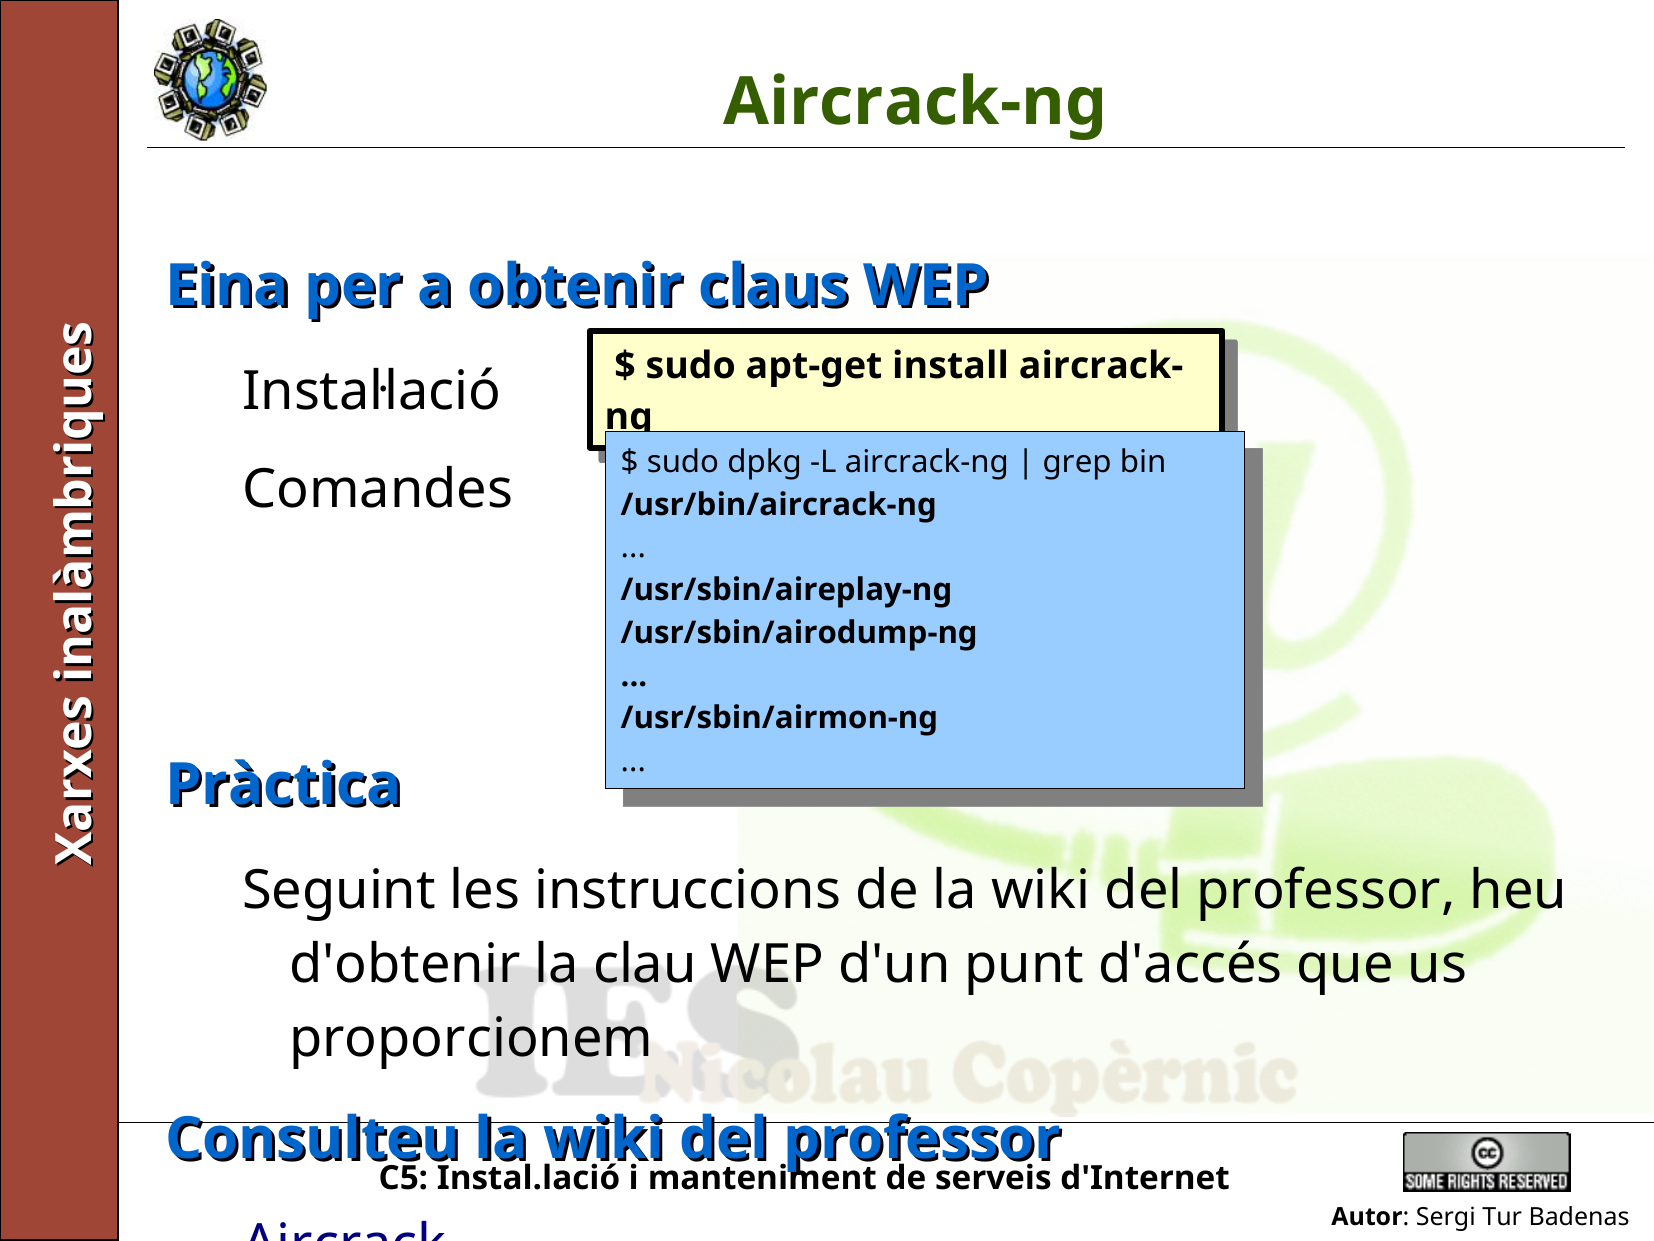

# Aircrack-ng
Eina per a obtenir claus WEP
Instal·lació
Comandes
Pràctica
Seguint les instruccions de la wiki del professor, heu d'obtenir la clau WEP d'un punt d'accés que us proporcionem
Consulteu la wiki del professor
Aircrack
 $ sudo apt-get install aircrack-ng
$ sudo dpkg -L aircrack-ng | grep bin
/usr/bin/aircrack-ng
...
/usr/sbin/aireplay-ng
/usr/sbin/airodump-ng
...
/usr/sbin/airmon-ng
...